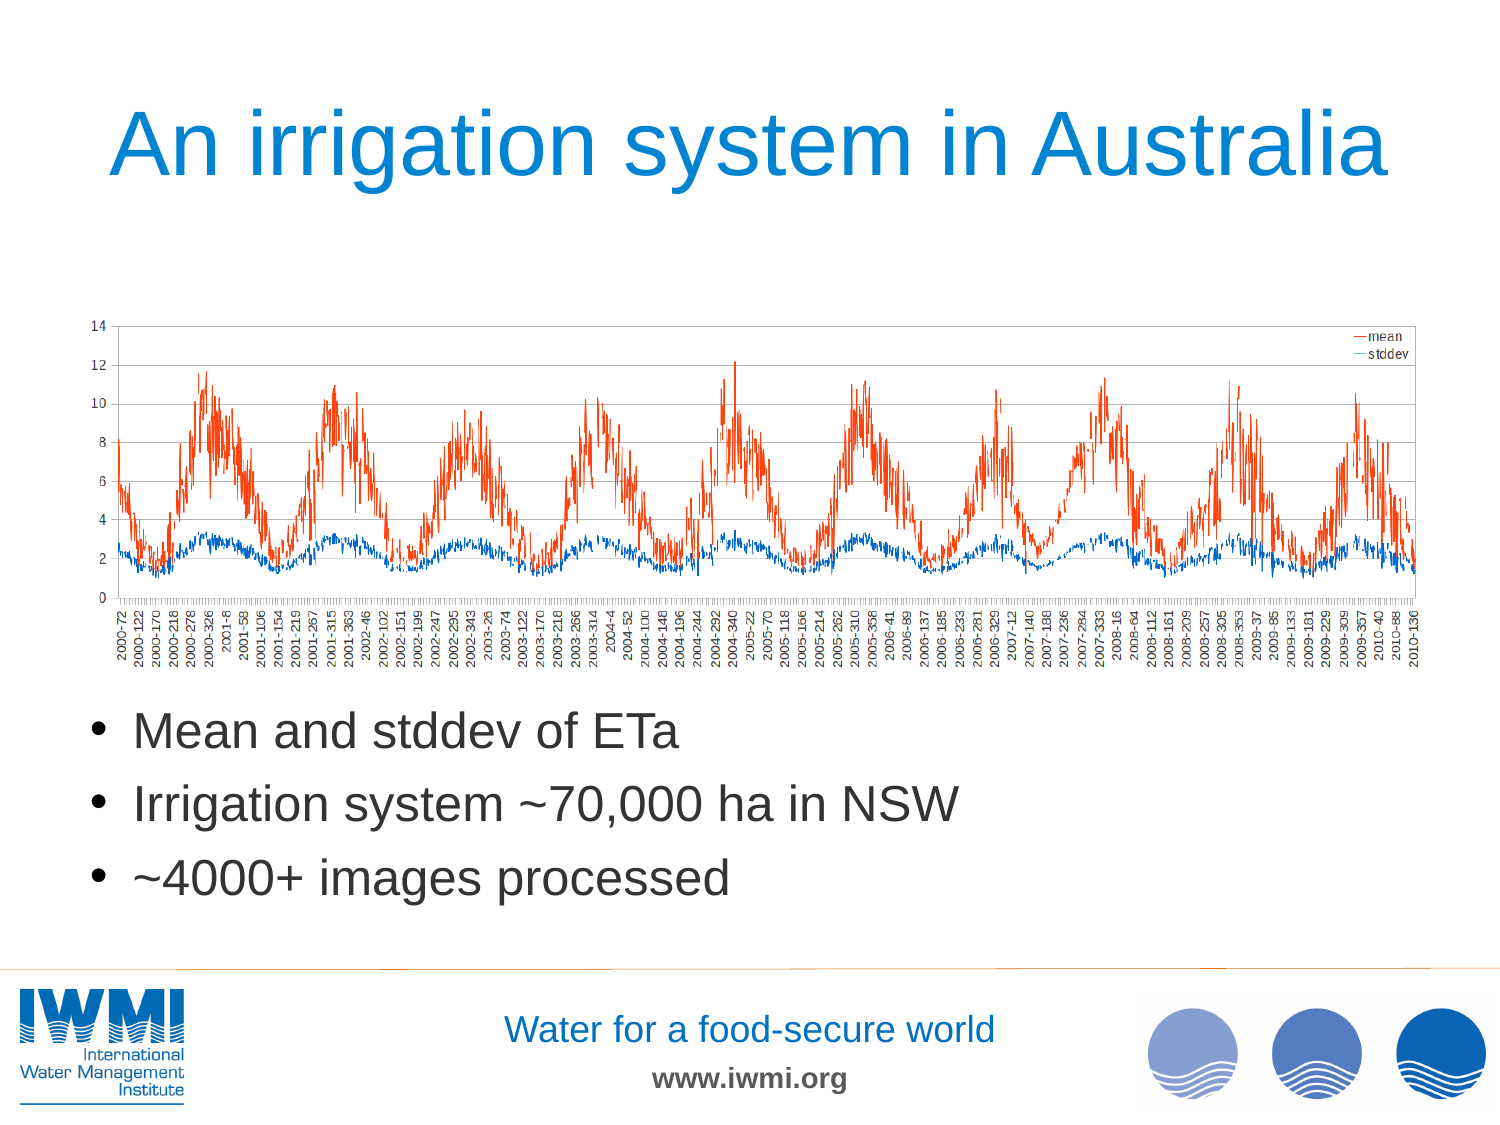

# An irrigation system in Australia
Mean and stddev of ETa
Irrigation system ~70,000 ha in NSW
~4000+ images processed